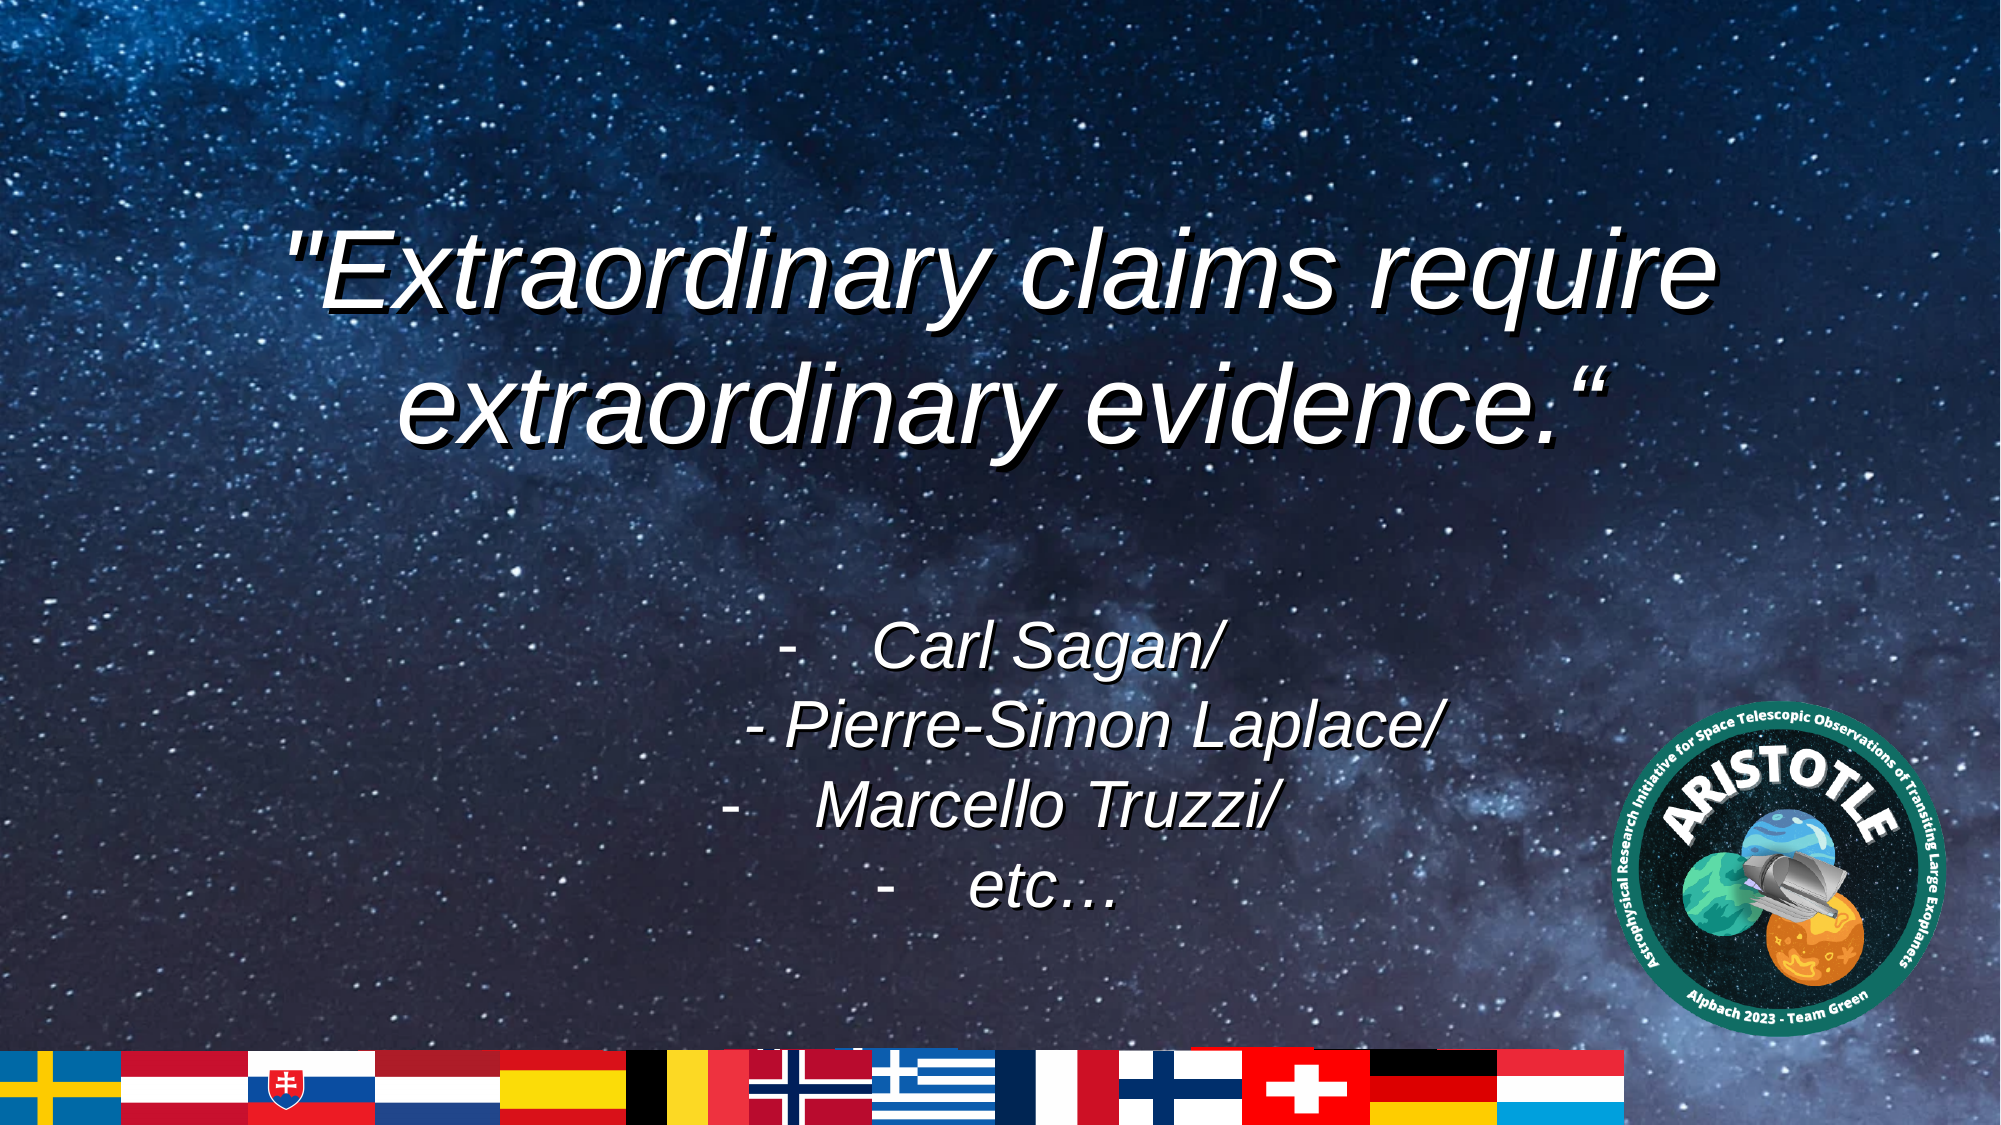

"Extraordinary claims require extraordinary evidence.“
Carl Sagan/
- Pierre-Simon Laplace/
Marcello Truzzi/
etc…
93